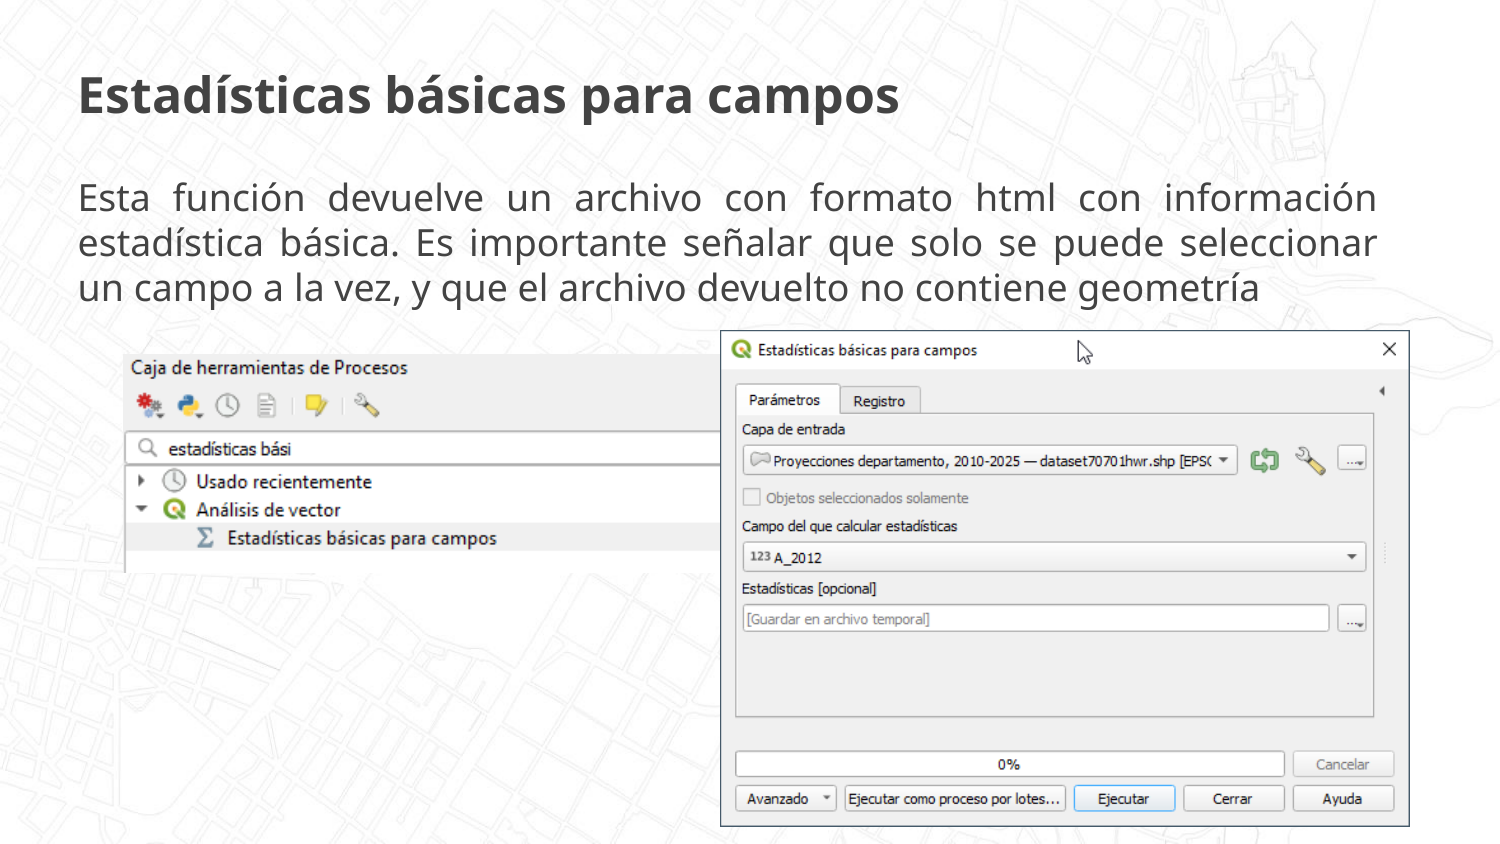

Estadísticas básicas para campos
Esta función devuelve un archivo con formato html con información estadística básica. Es importante señalar que solo se puede seleccionar un campo a la vez, y que el archivo devuelto no contiene geometría